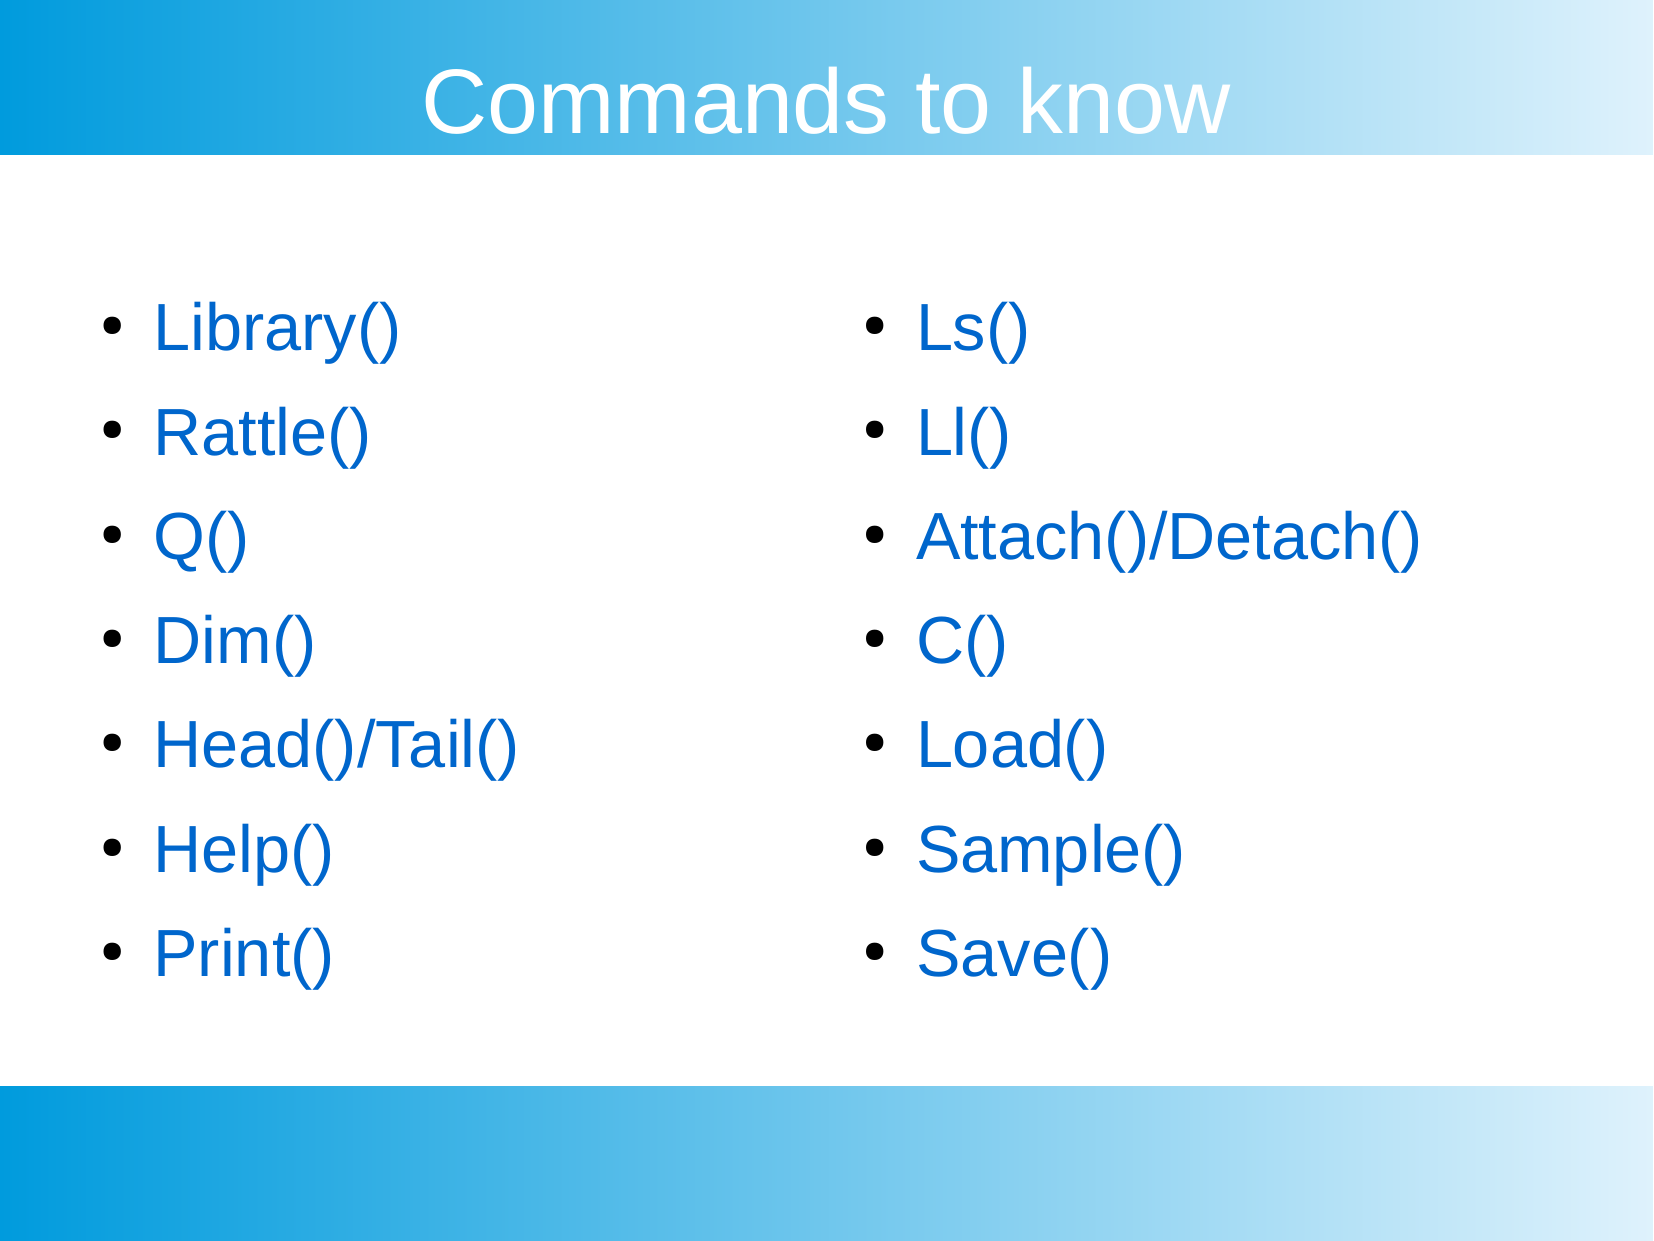

# Commands to know
Library()
Rattle()
Q()
Dim()
Head()/Tail()
Help()
Print()
Ls()
Ll()
Attach()/Detach()
C()
Load()
Sample()
Save()